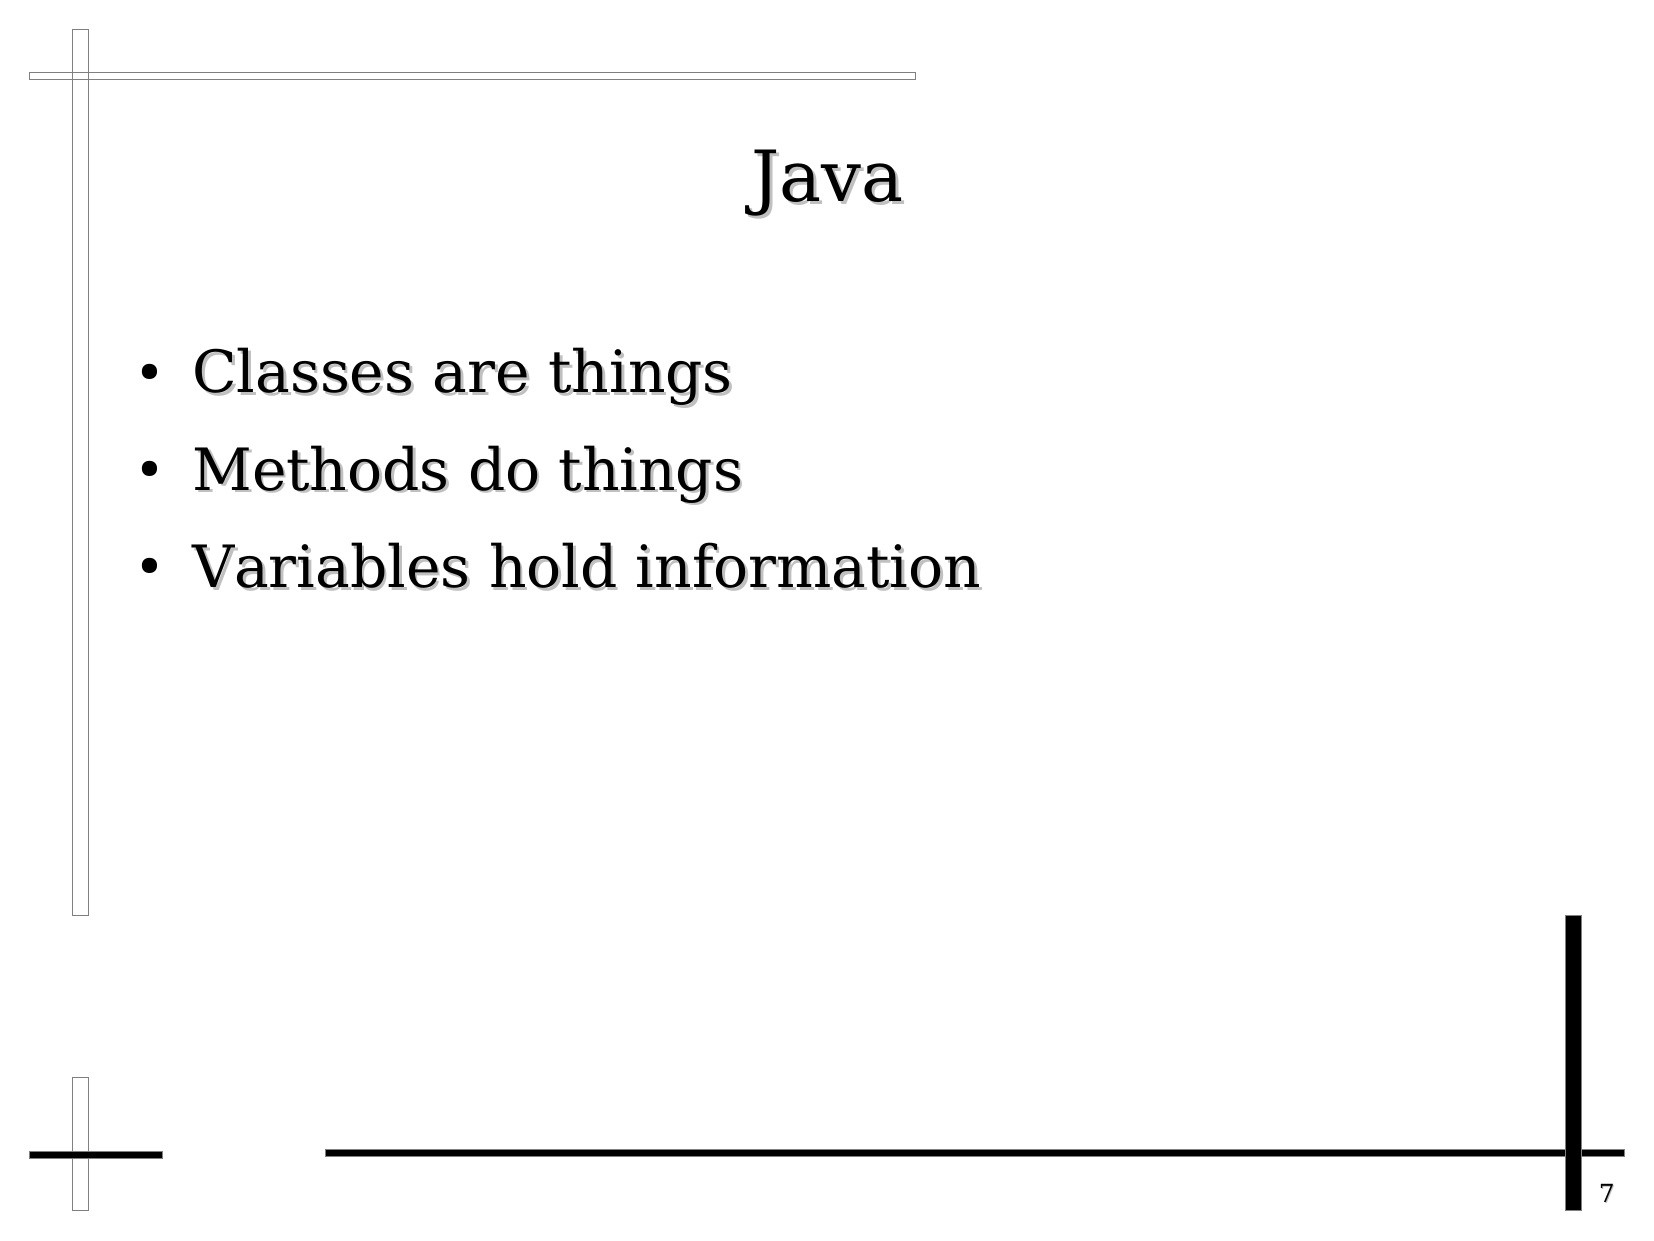

# Java
Classes are things
Methods do things
Variables hold information